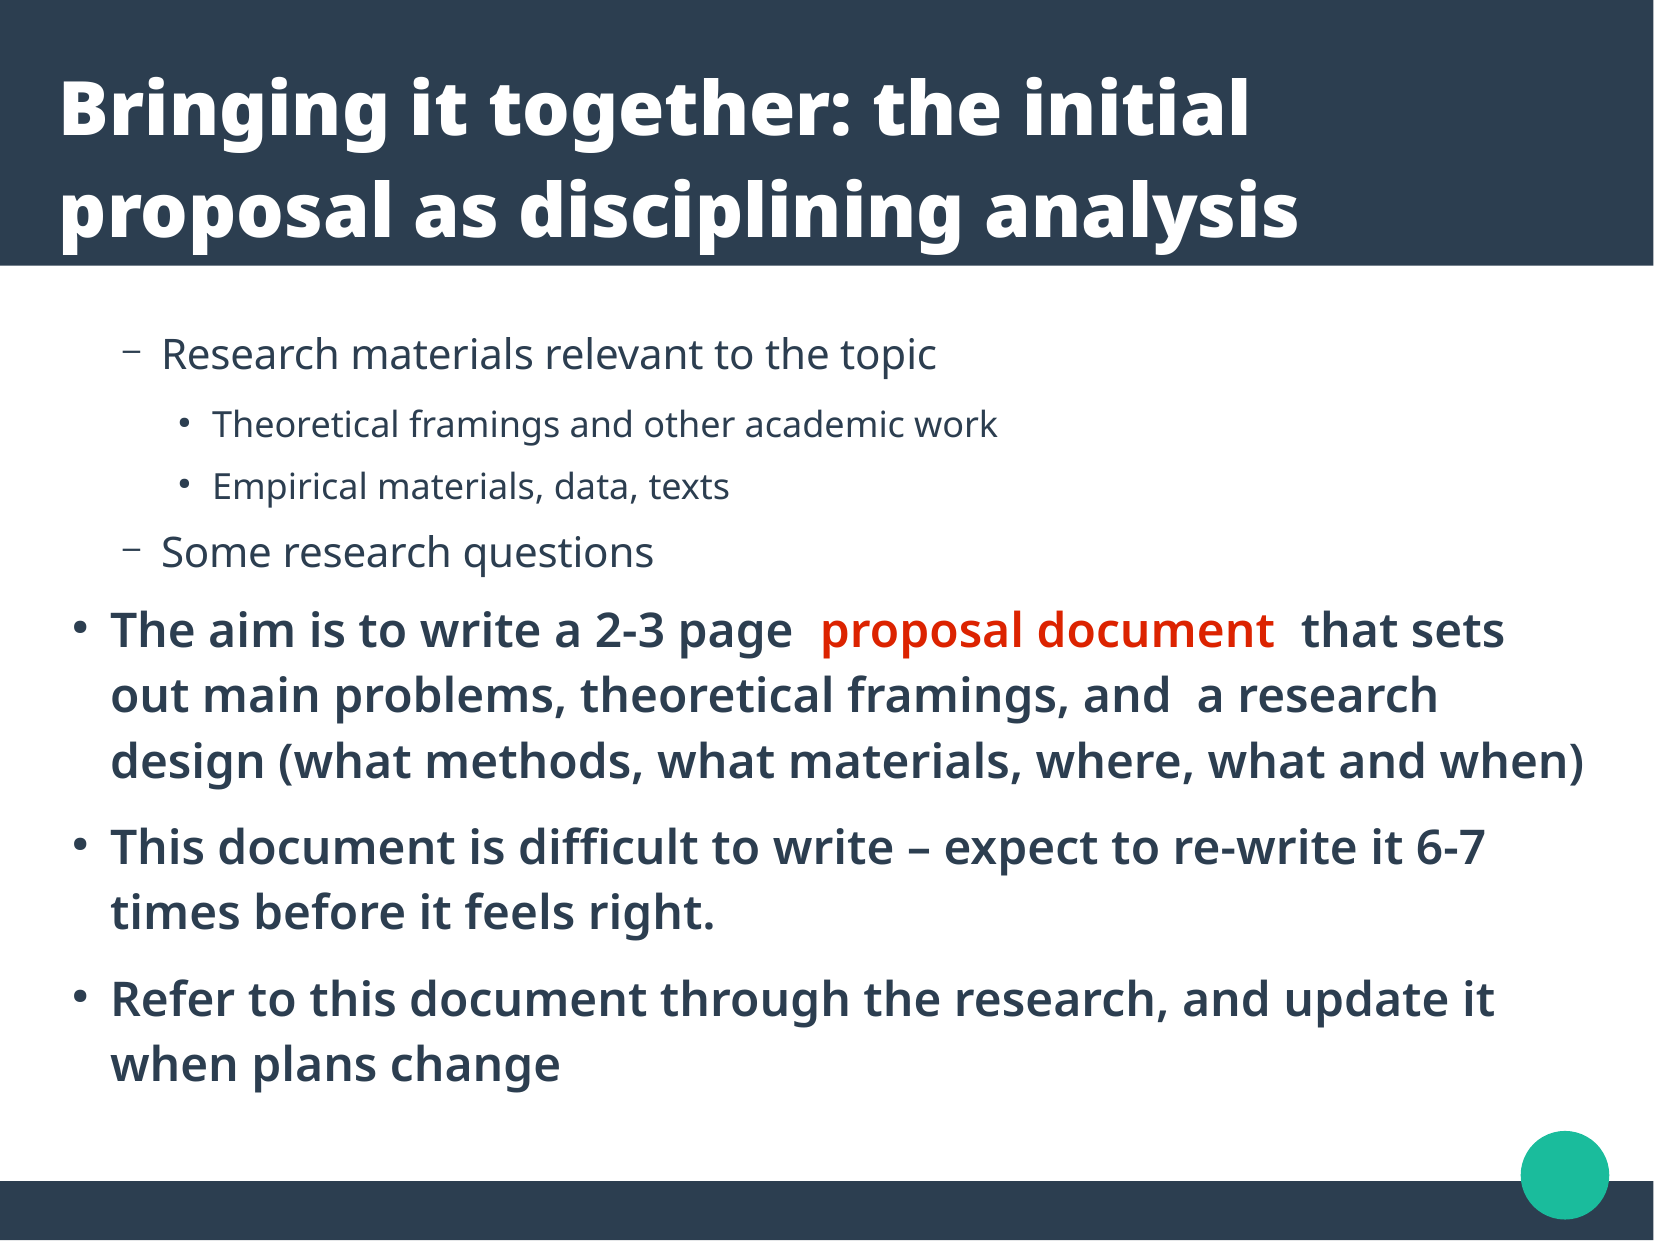

# Bringing it together: the initial proposal as disciplining analysis
Research materials relevant to the topic
Theoretical framings and other academic work
Empirical materials, data, texts
Some research questions
The aim is to write a 2-3 page proposal document that sets out main problems, theoretical framings, and a research design (what methods, what materials, where, what and when)
This document is difficult to write – expect to re-write it 6-7 times before it feels right.
Refer to this document through the research, and update it when plans change